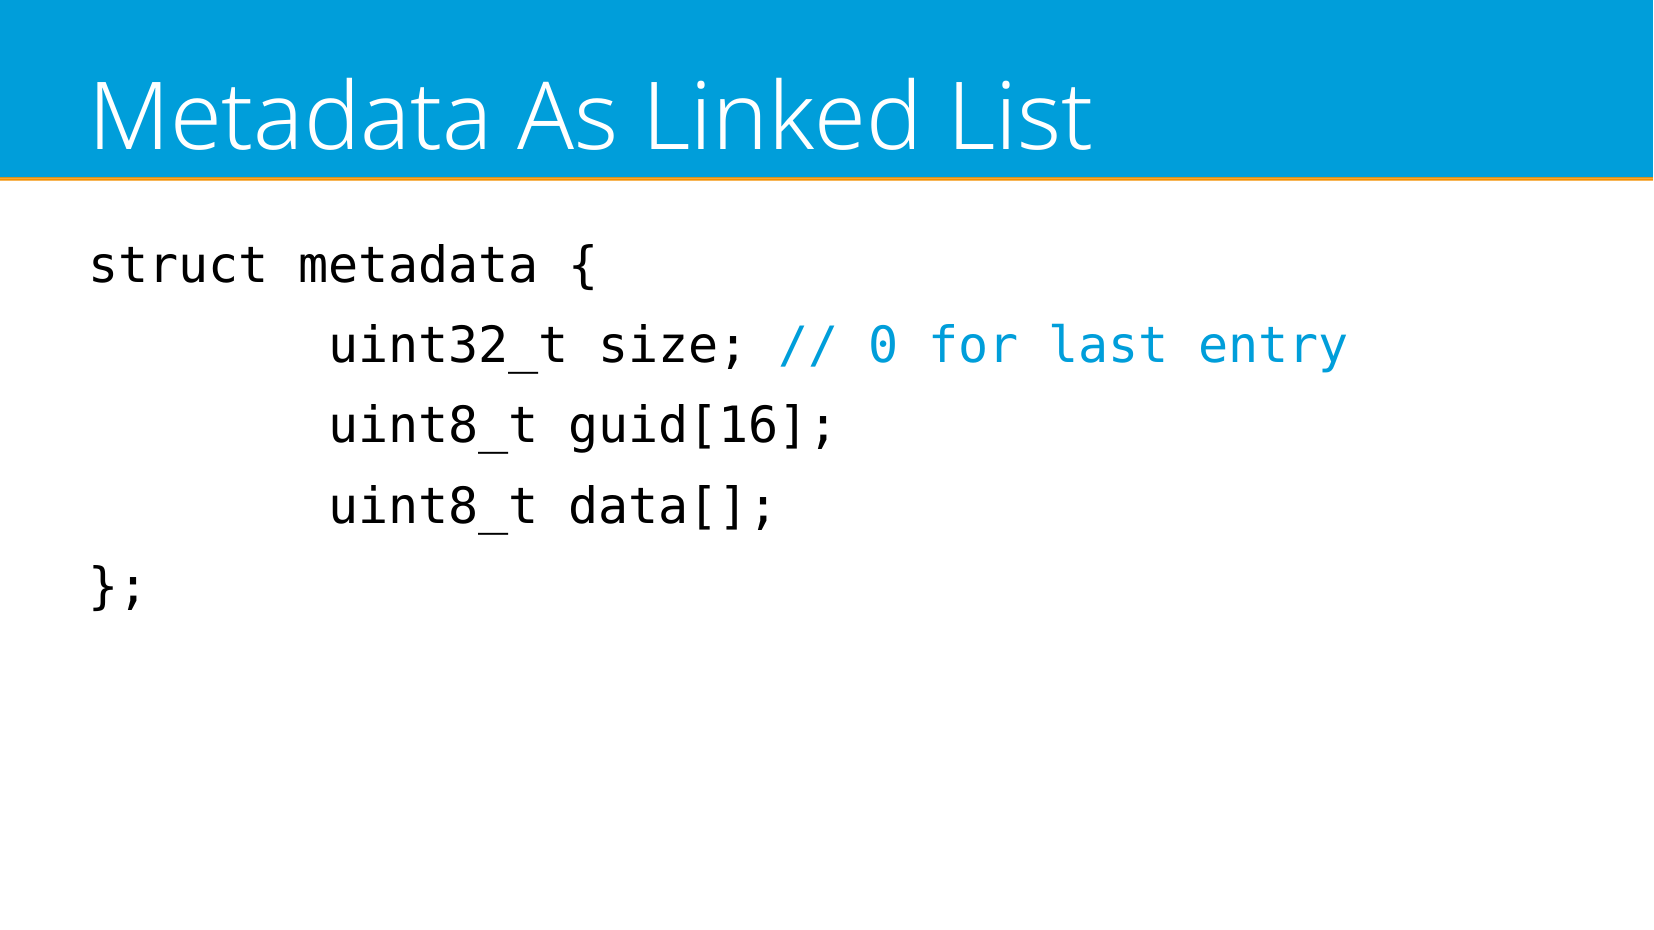

# Metadata As Linked List
struct metadata {
 uint32_t size; // 0 for last entry
 uint8_t guid[16];
 uint8_t data[];
};